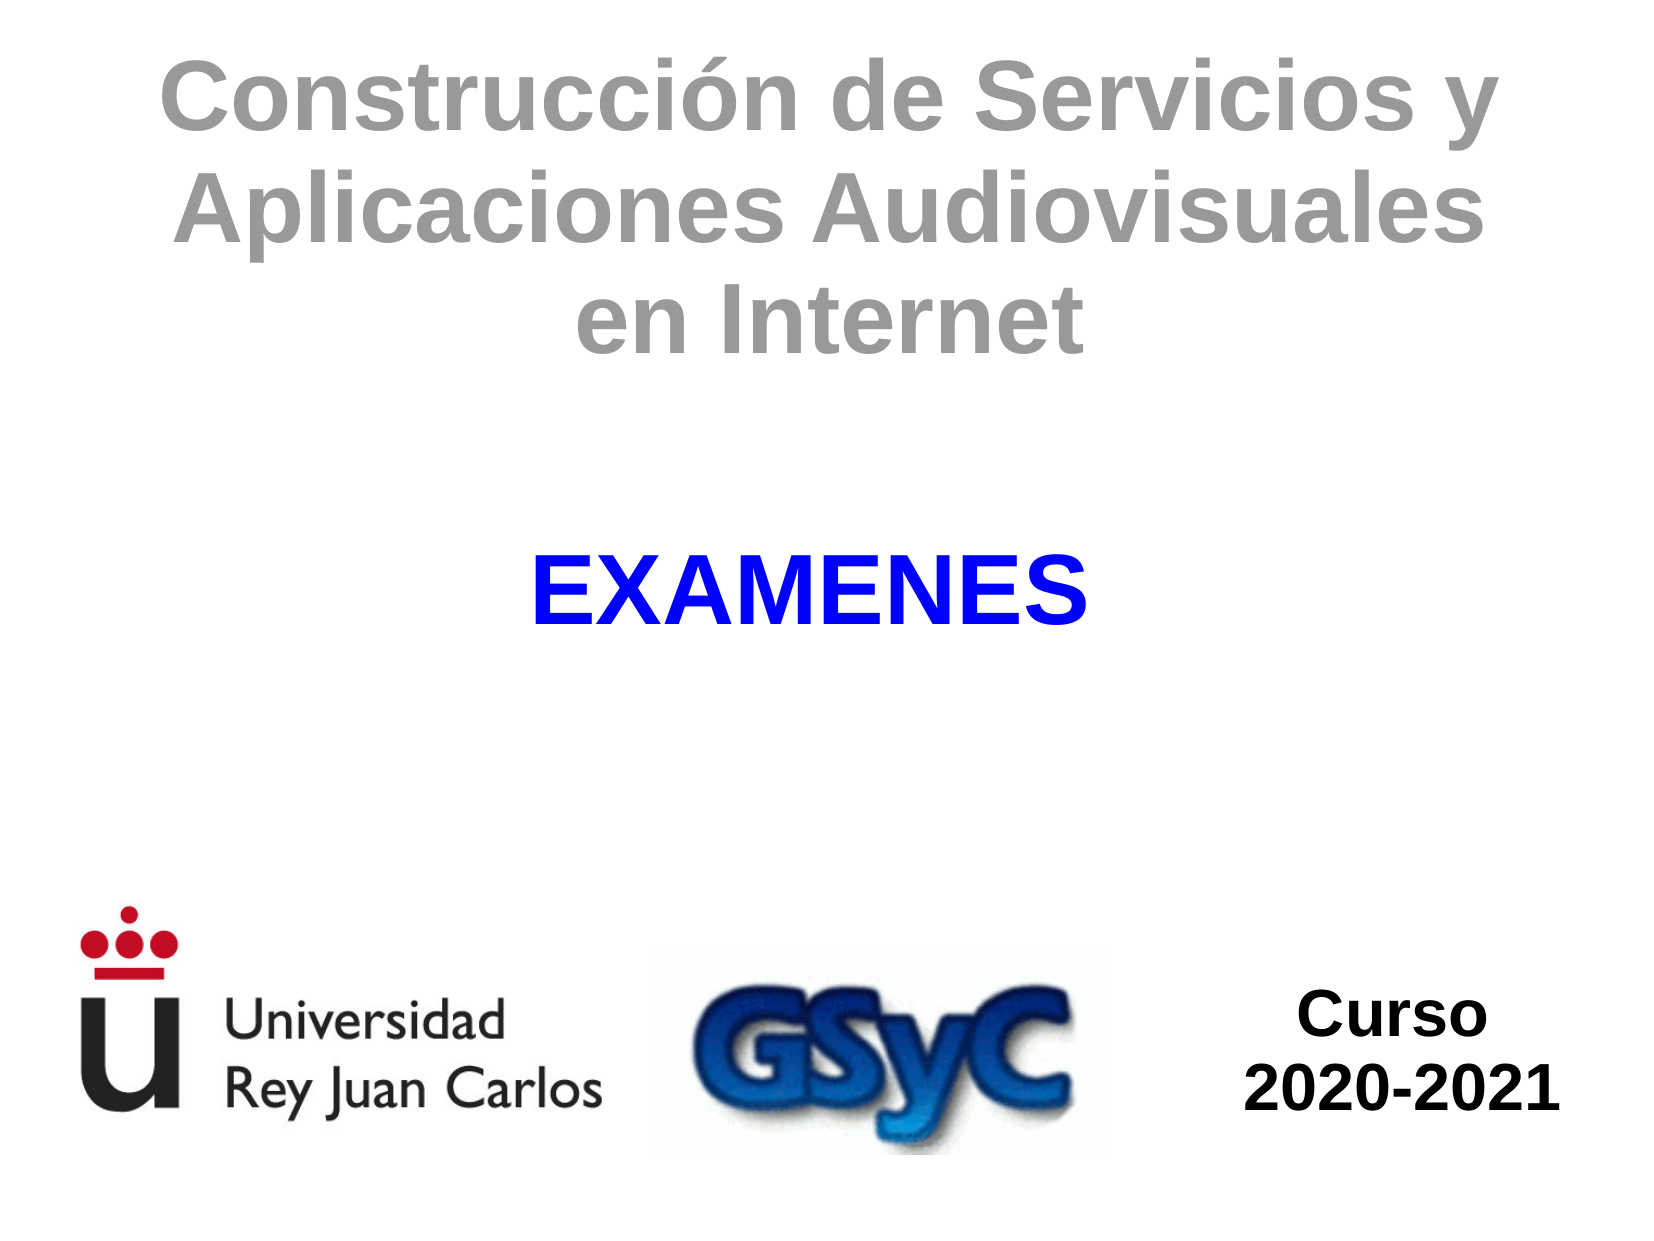

Construcción de Servicios y Aplicaciones Audiovisuales en Internet
# EXAMENES
Curso
2020-2021